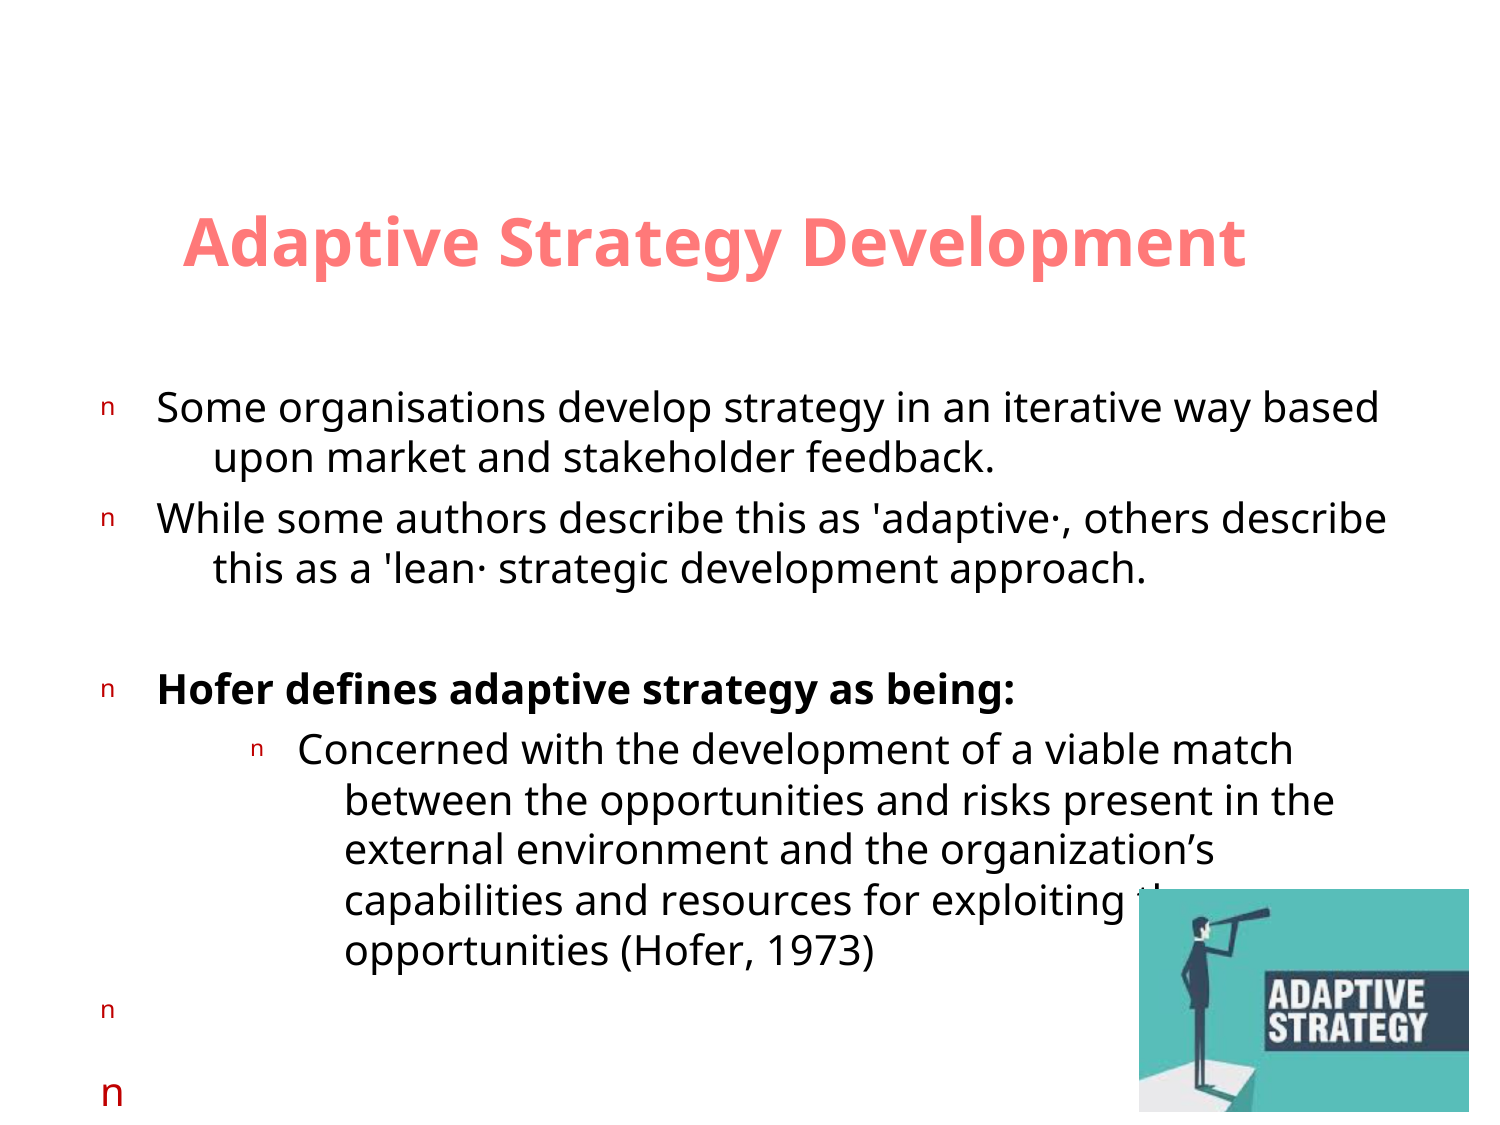

# Adaptive Strategy Development
Some organisations develop strategy in an iterative way based upon market and stakeholder feedback.
While some authors describe this as 'adaptive·, others describe this as a 'lean· strategic development approach.
Hofer defines adaptive strategy as being:
Concerned with the development of a viable match between the opportunities and risks present in the external environment and the organization’s capabilities and resources for exploiting these opportunities (Hofer, 1973)